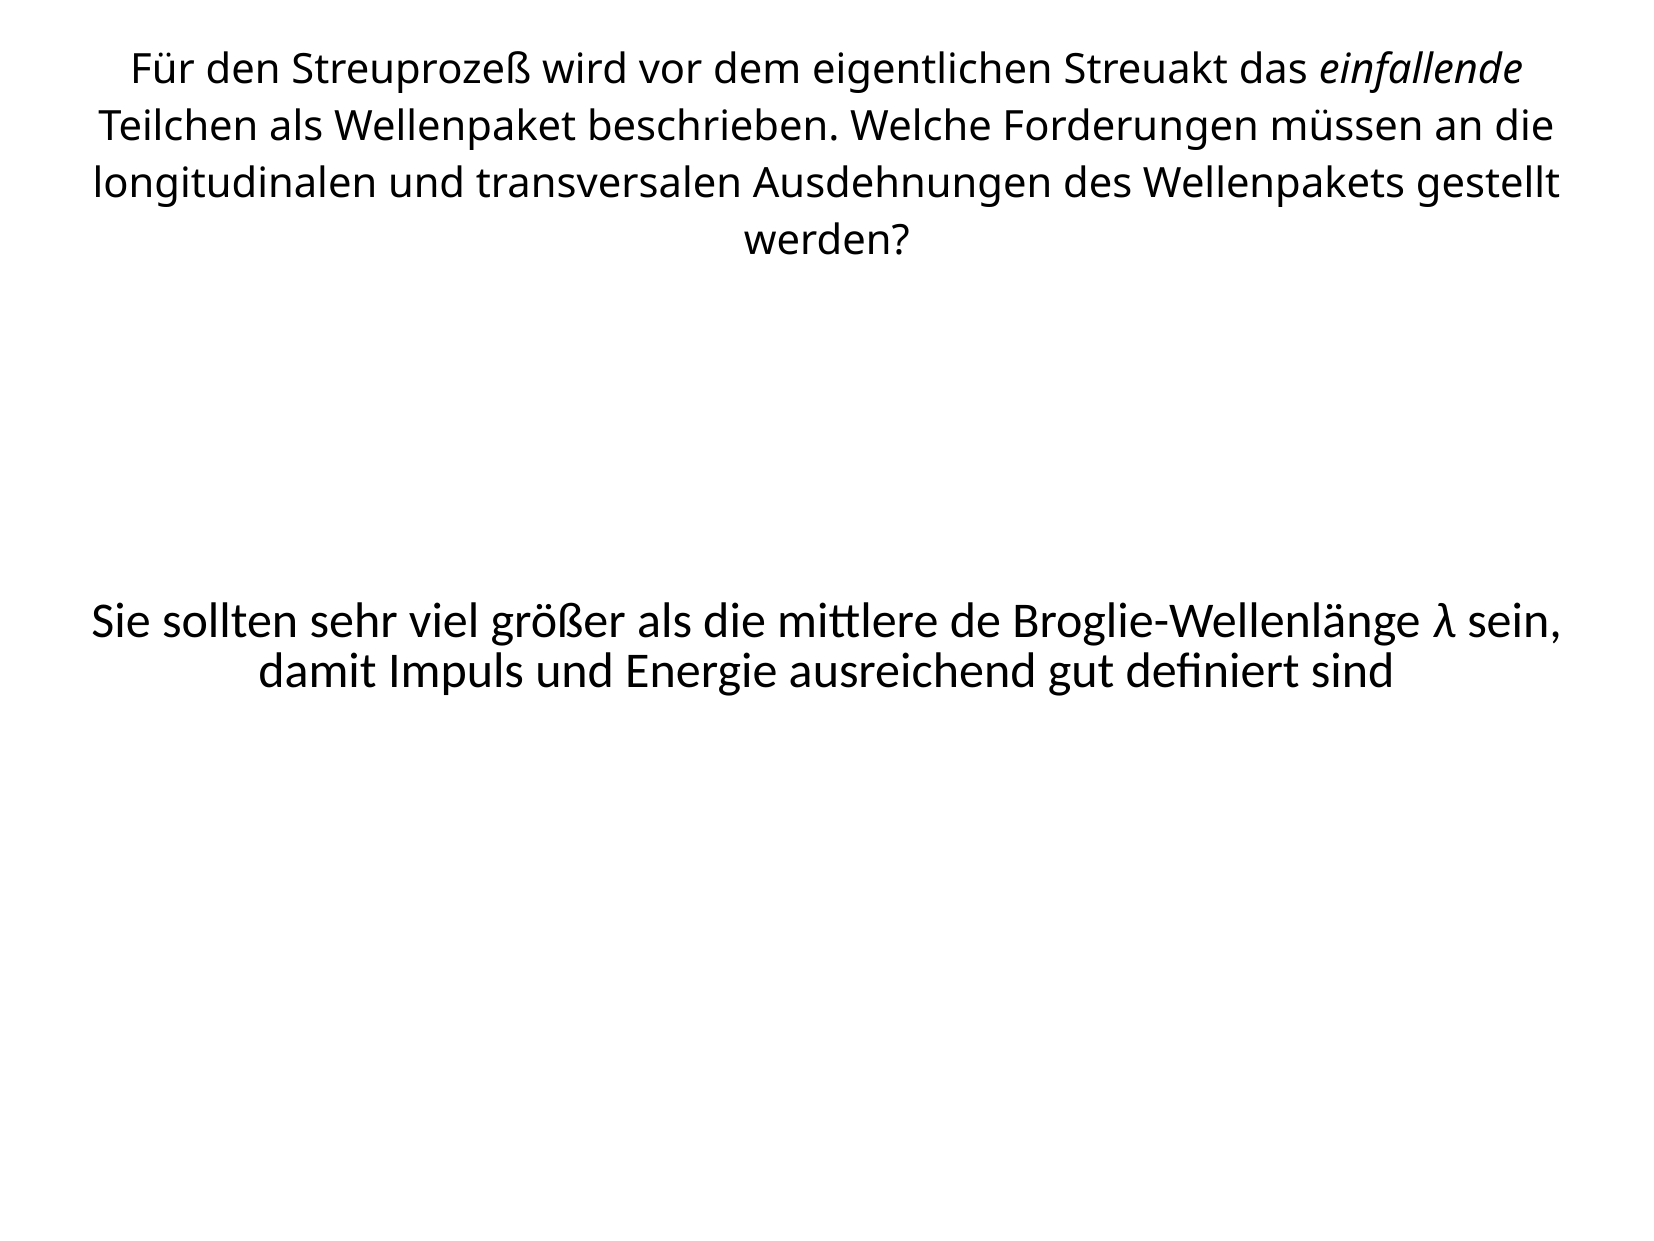

# Für den Streuprozeß wird vor dem eigentlichen Streuakt das einfallende Teilchen als Wellenpaket beschrieben. Welche Forderungen müssen an die longitudinalen und transversalen Ausdehnungen des Wellenpakets gestellt werden?
Sie sollten sehr viel größer als die mittlere de Broglie-Wellenlänge λ sein, damit Impuls und Energie ausreichend gut definiert sind